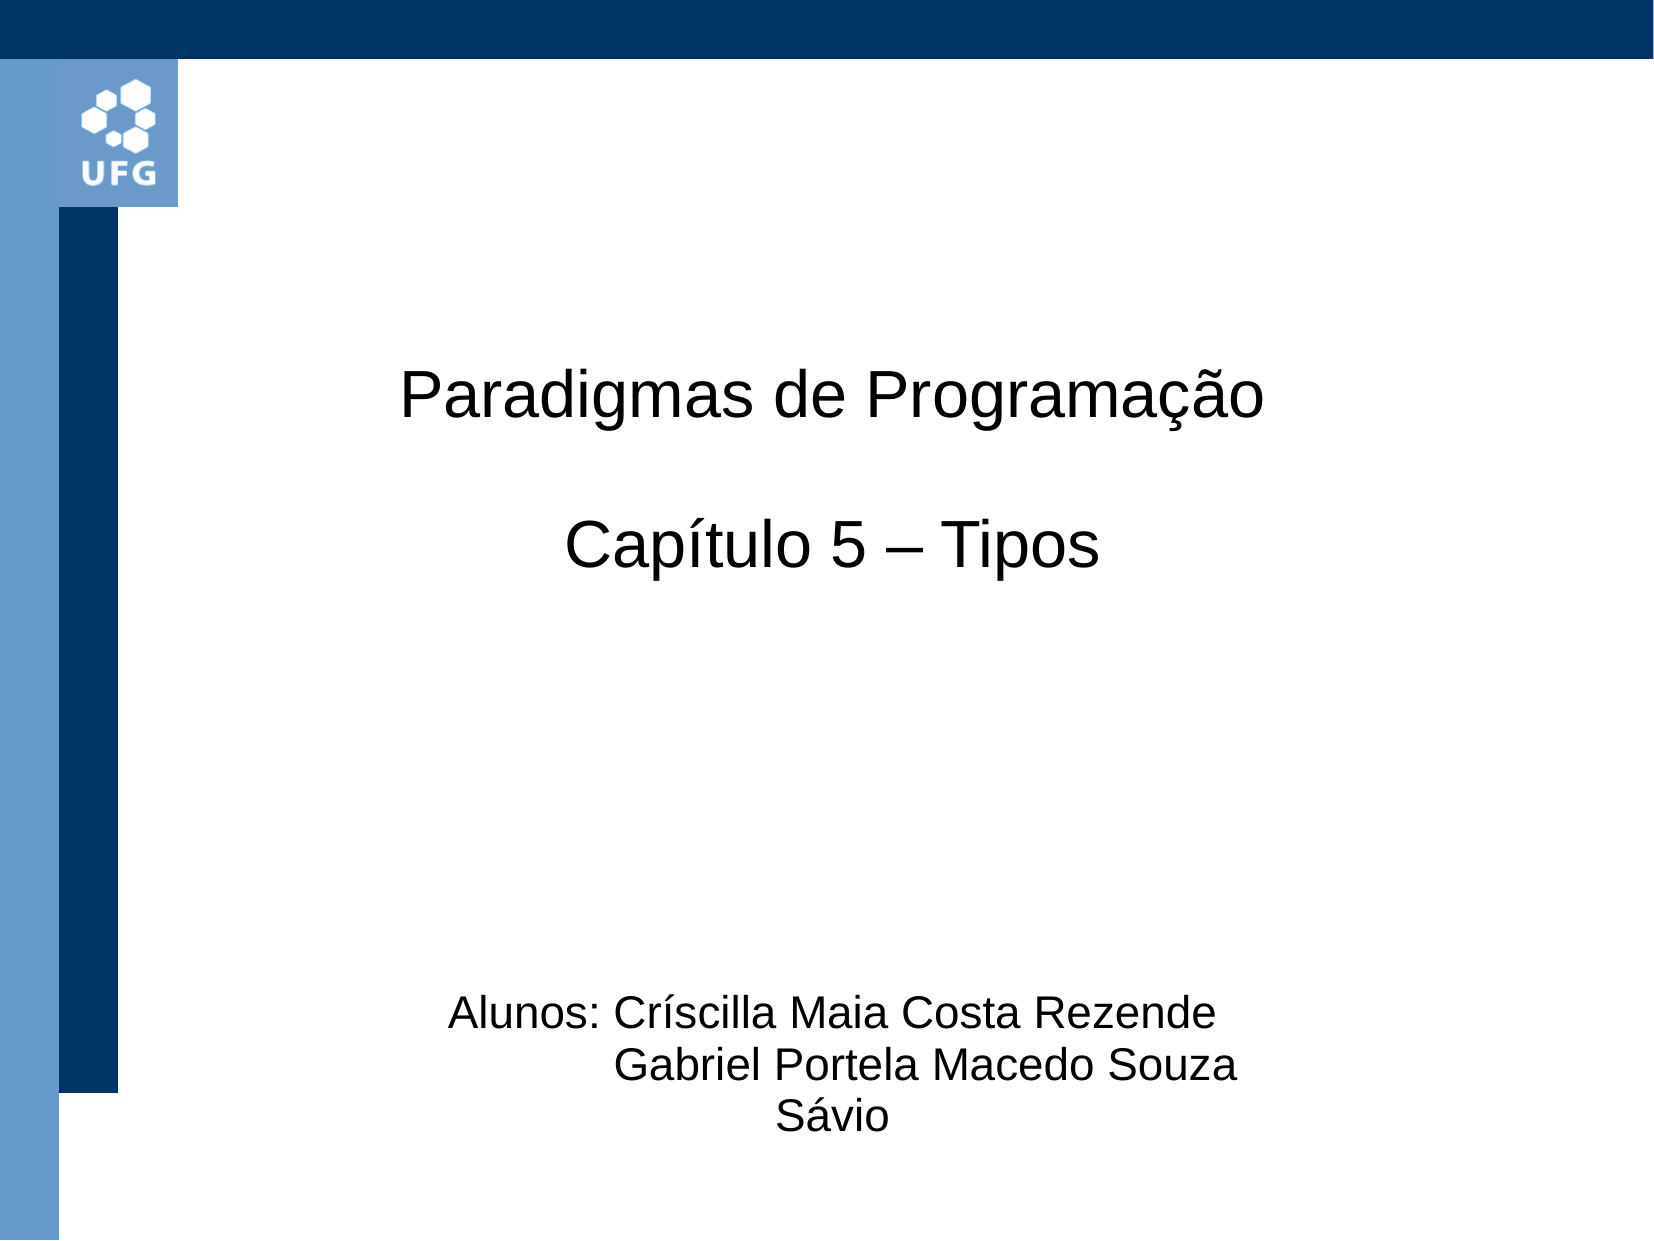

# Paradigmas de Programação
Capítulo 5 – Tipos
Alunos: Críscilla Maia Costa Rezende
		 Gabriel Portela Macedo Souza
Sávio